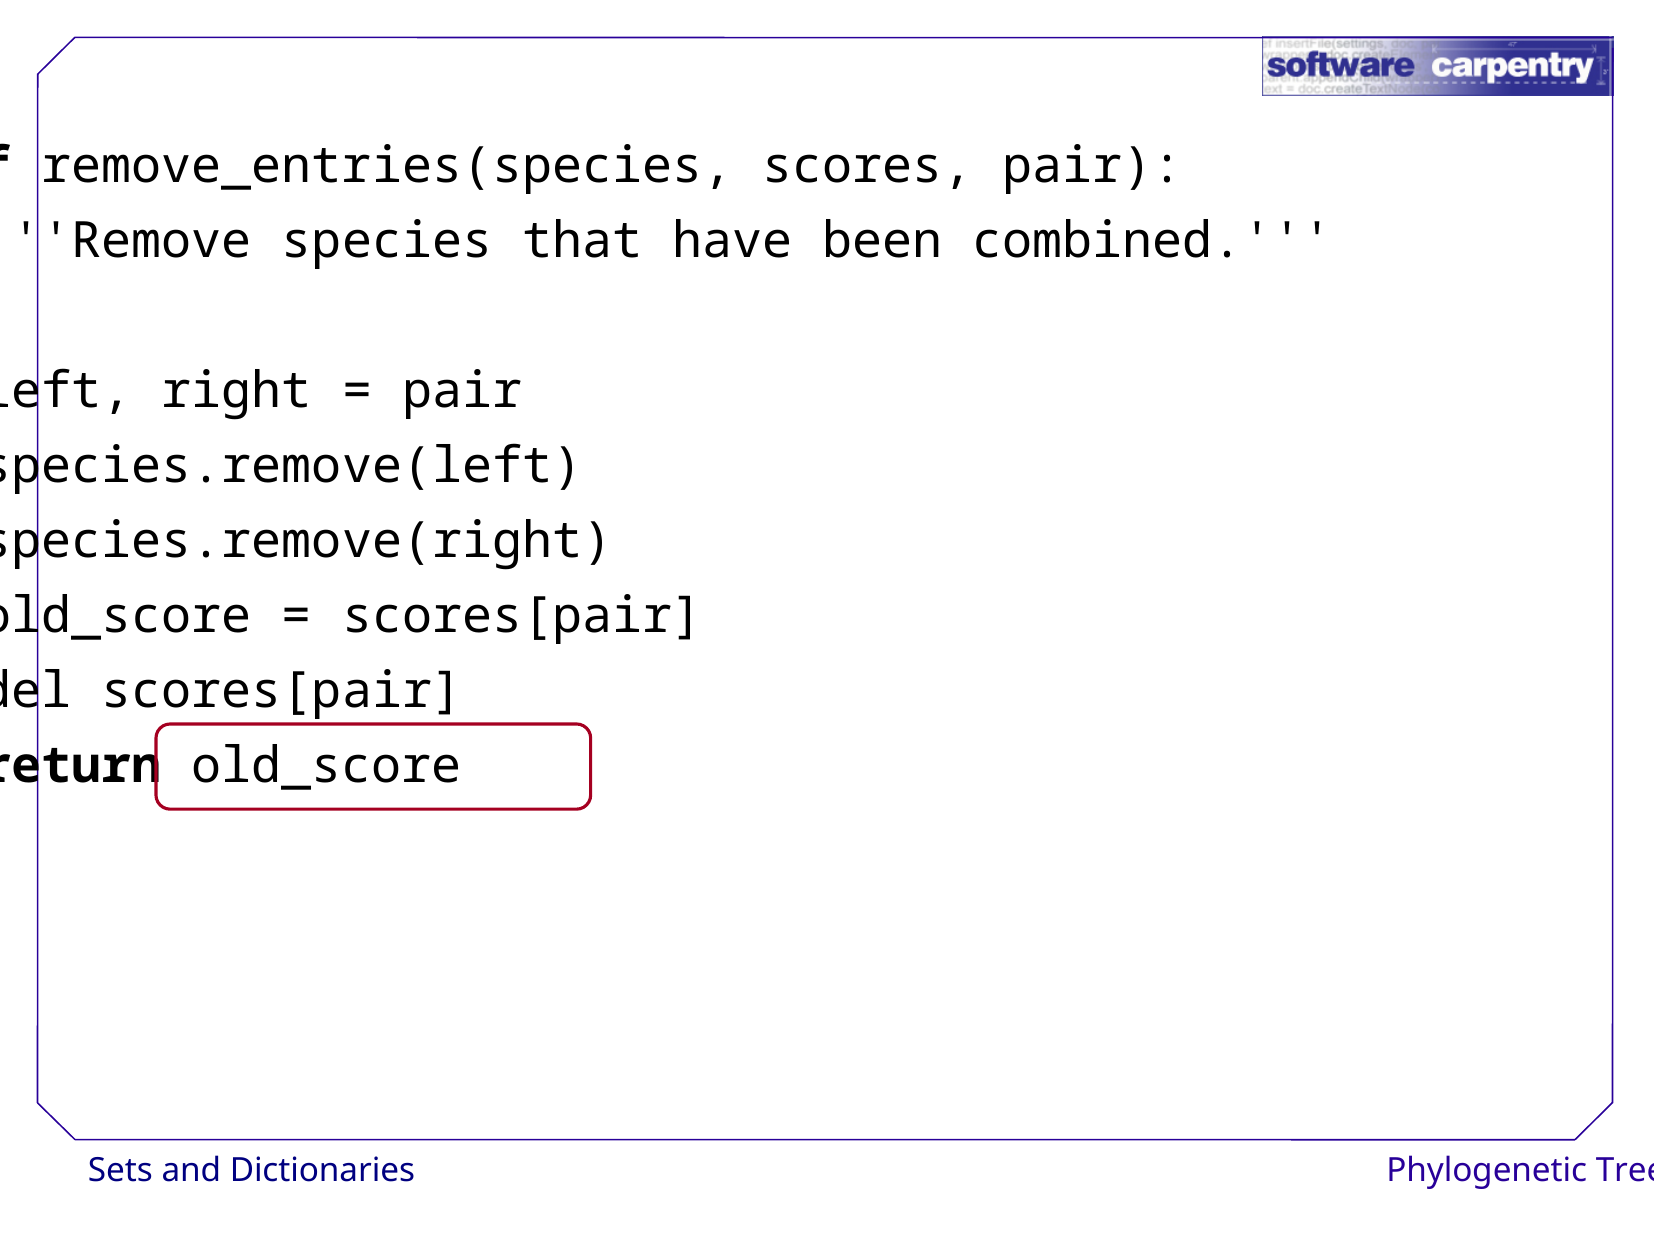

def remove_entries(species, scores, pair):
 '''Remove species that have been combined.'''
 left, right = pair
 species.remove(left)
 species.remove(right)
 old_score = scores[pair]
 del scores[pair]
 return old_score